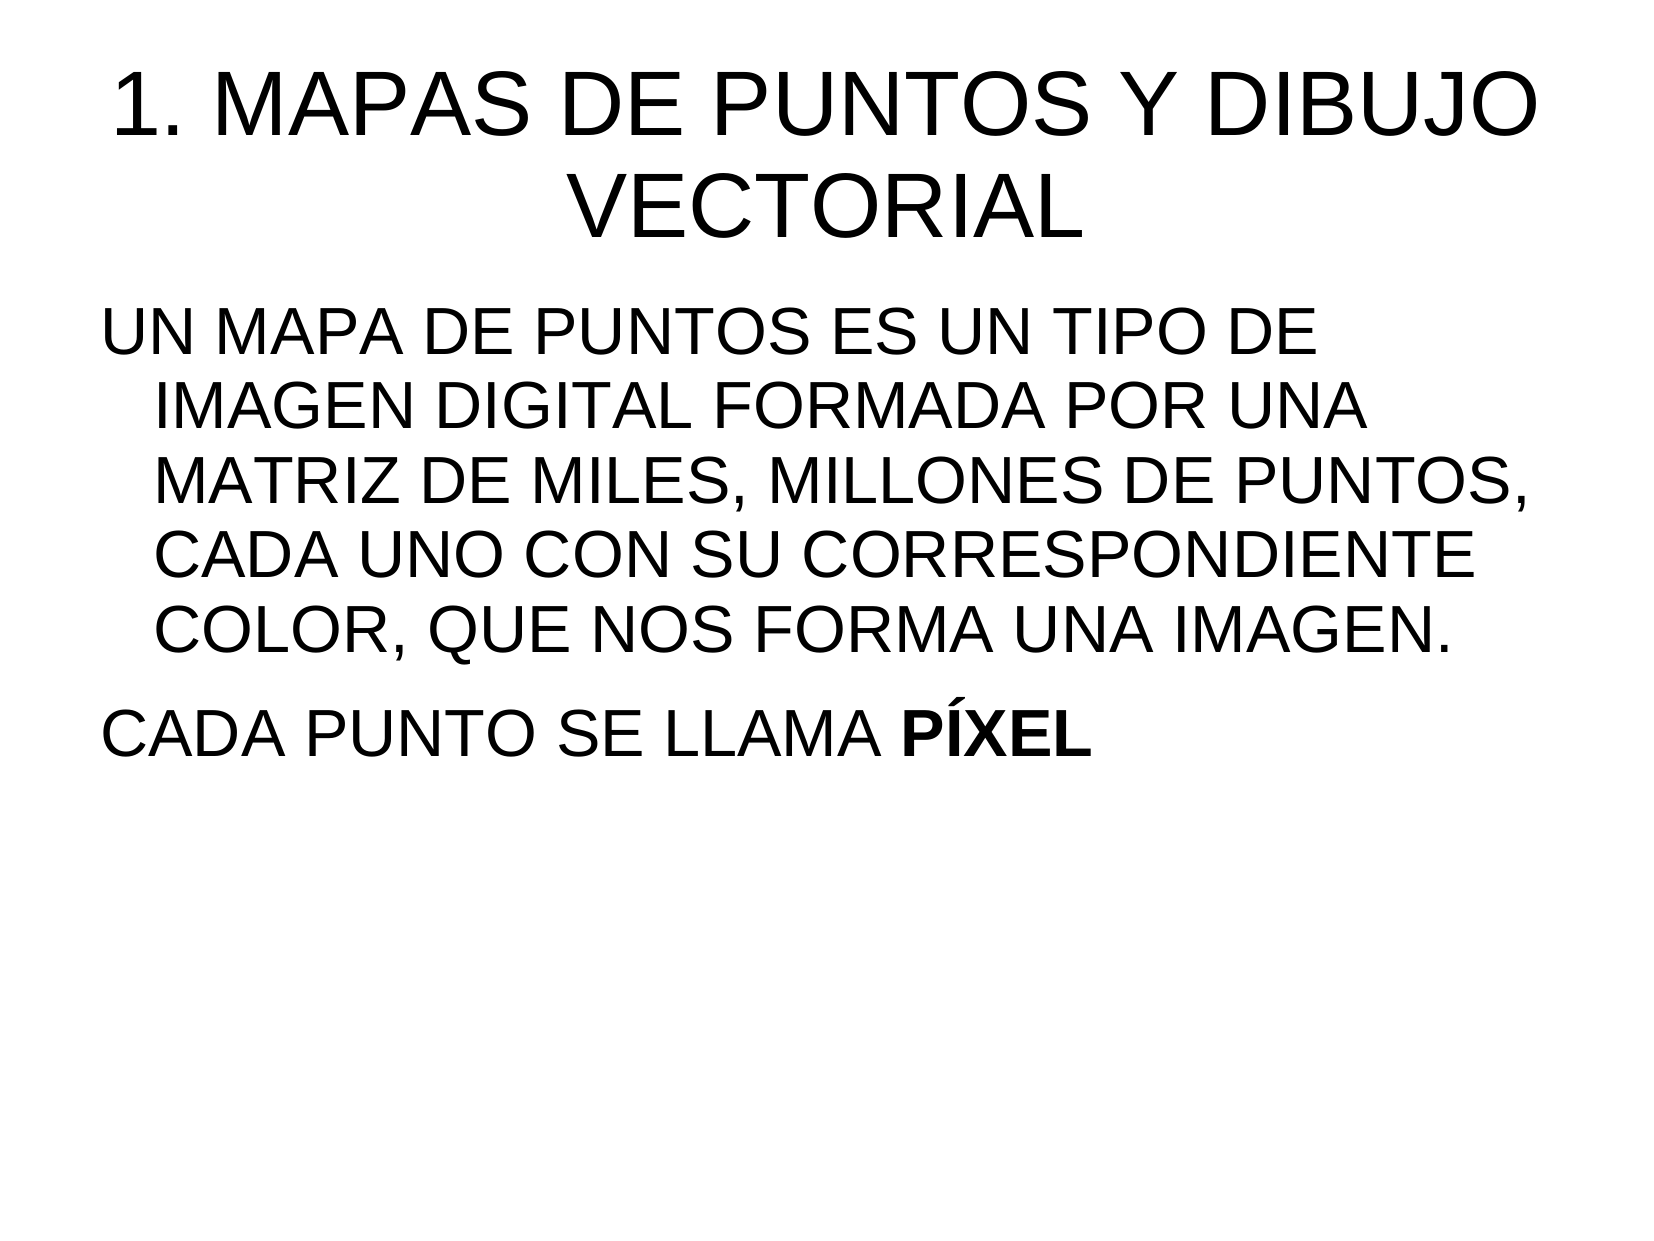

# 1. MAPAS DE PUNTOS Y DIBUJO VECTORIAL
UN MAPA DE PUNTOS ES UN TIPO DE IMAGEN DIGITAL FORMADA POR UNA MATRIZ DE MILES, MILLONES DE PUNTOS, CADA UNO CON SU CORRESPONDIENTE COLOR, QUE NOS FORMA UNA IMAGEN.
CADA PUNTO SE LLAMA PÍXEL